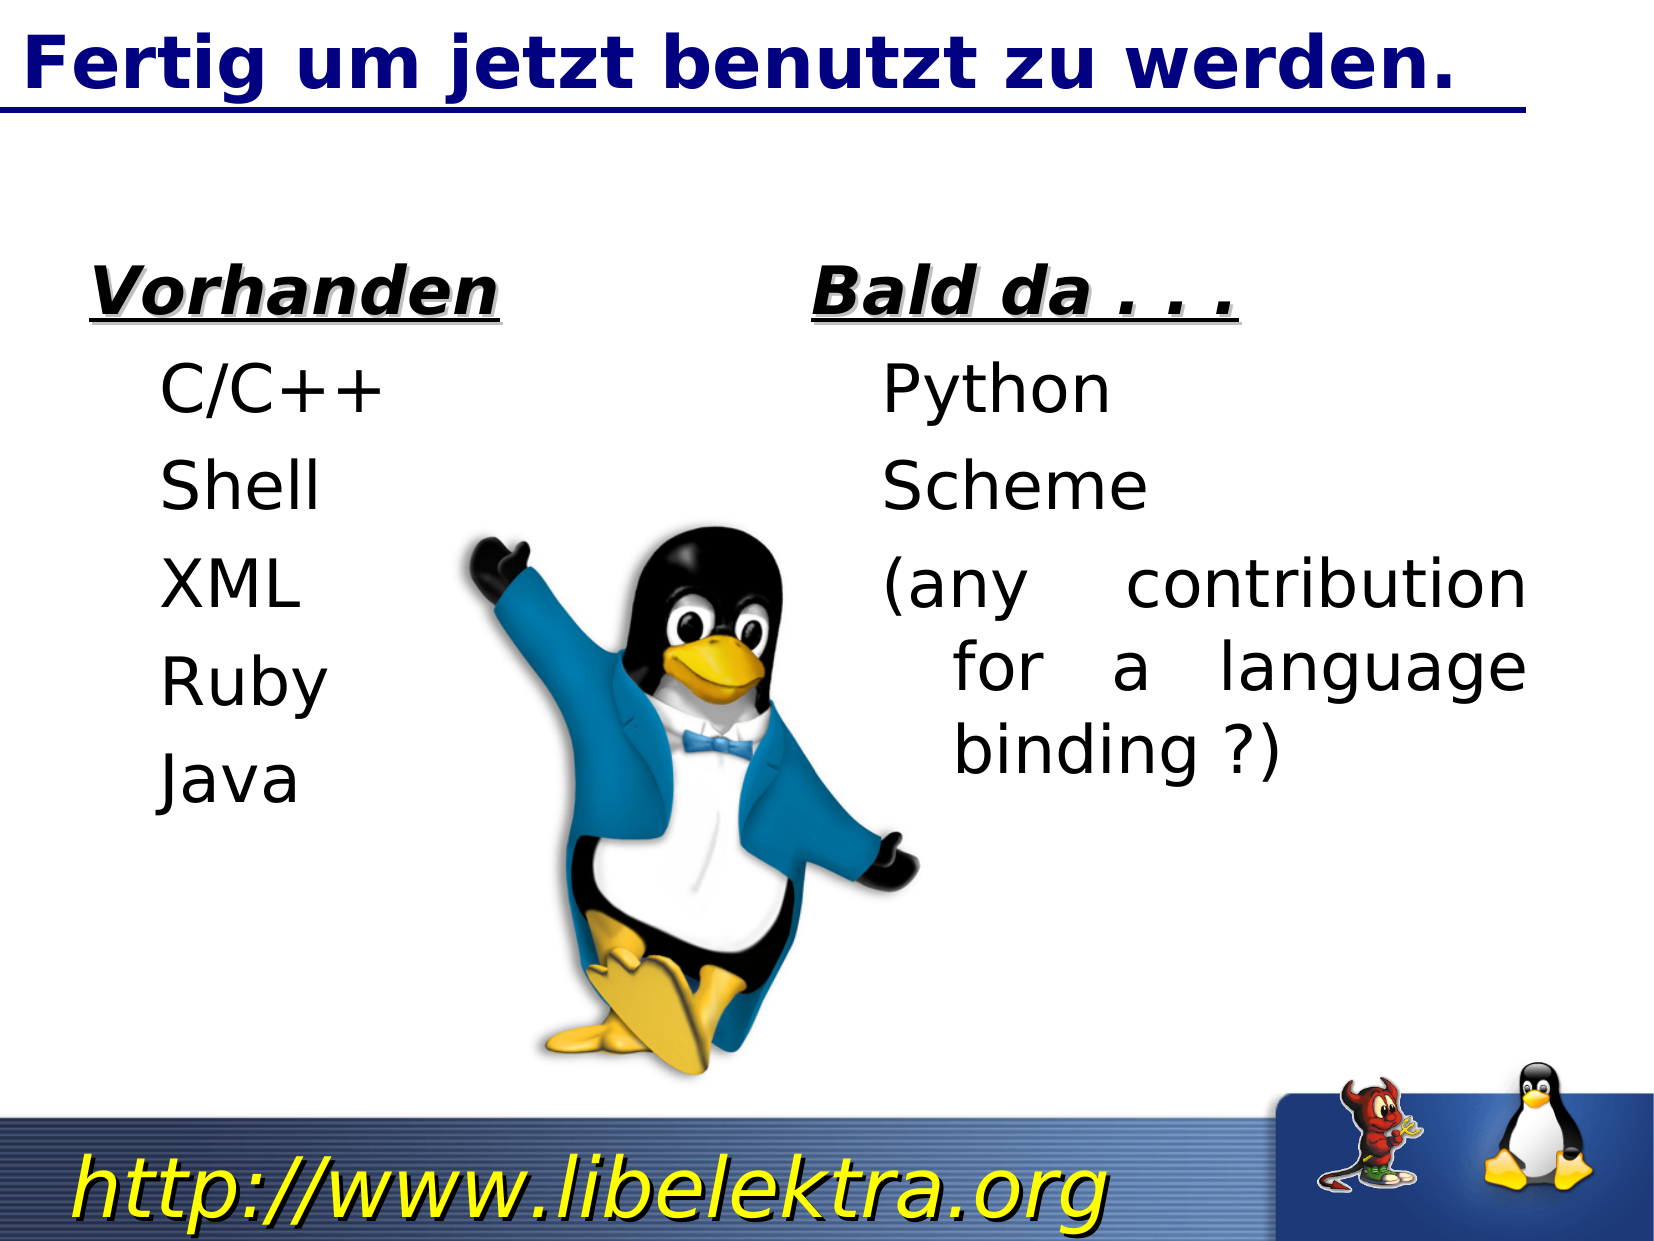

Fertig um jetzt benutzt zu werden.
# Vorhanden
C/C++
Shell
XML
Ruby
Java
Bald da . . .
Python
Scheme
(any contribution for a language binding ?)